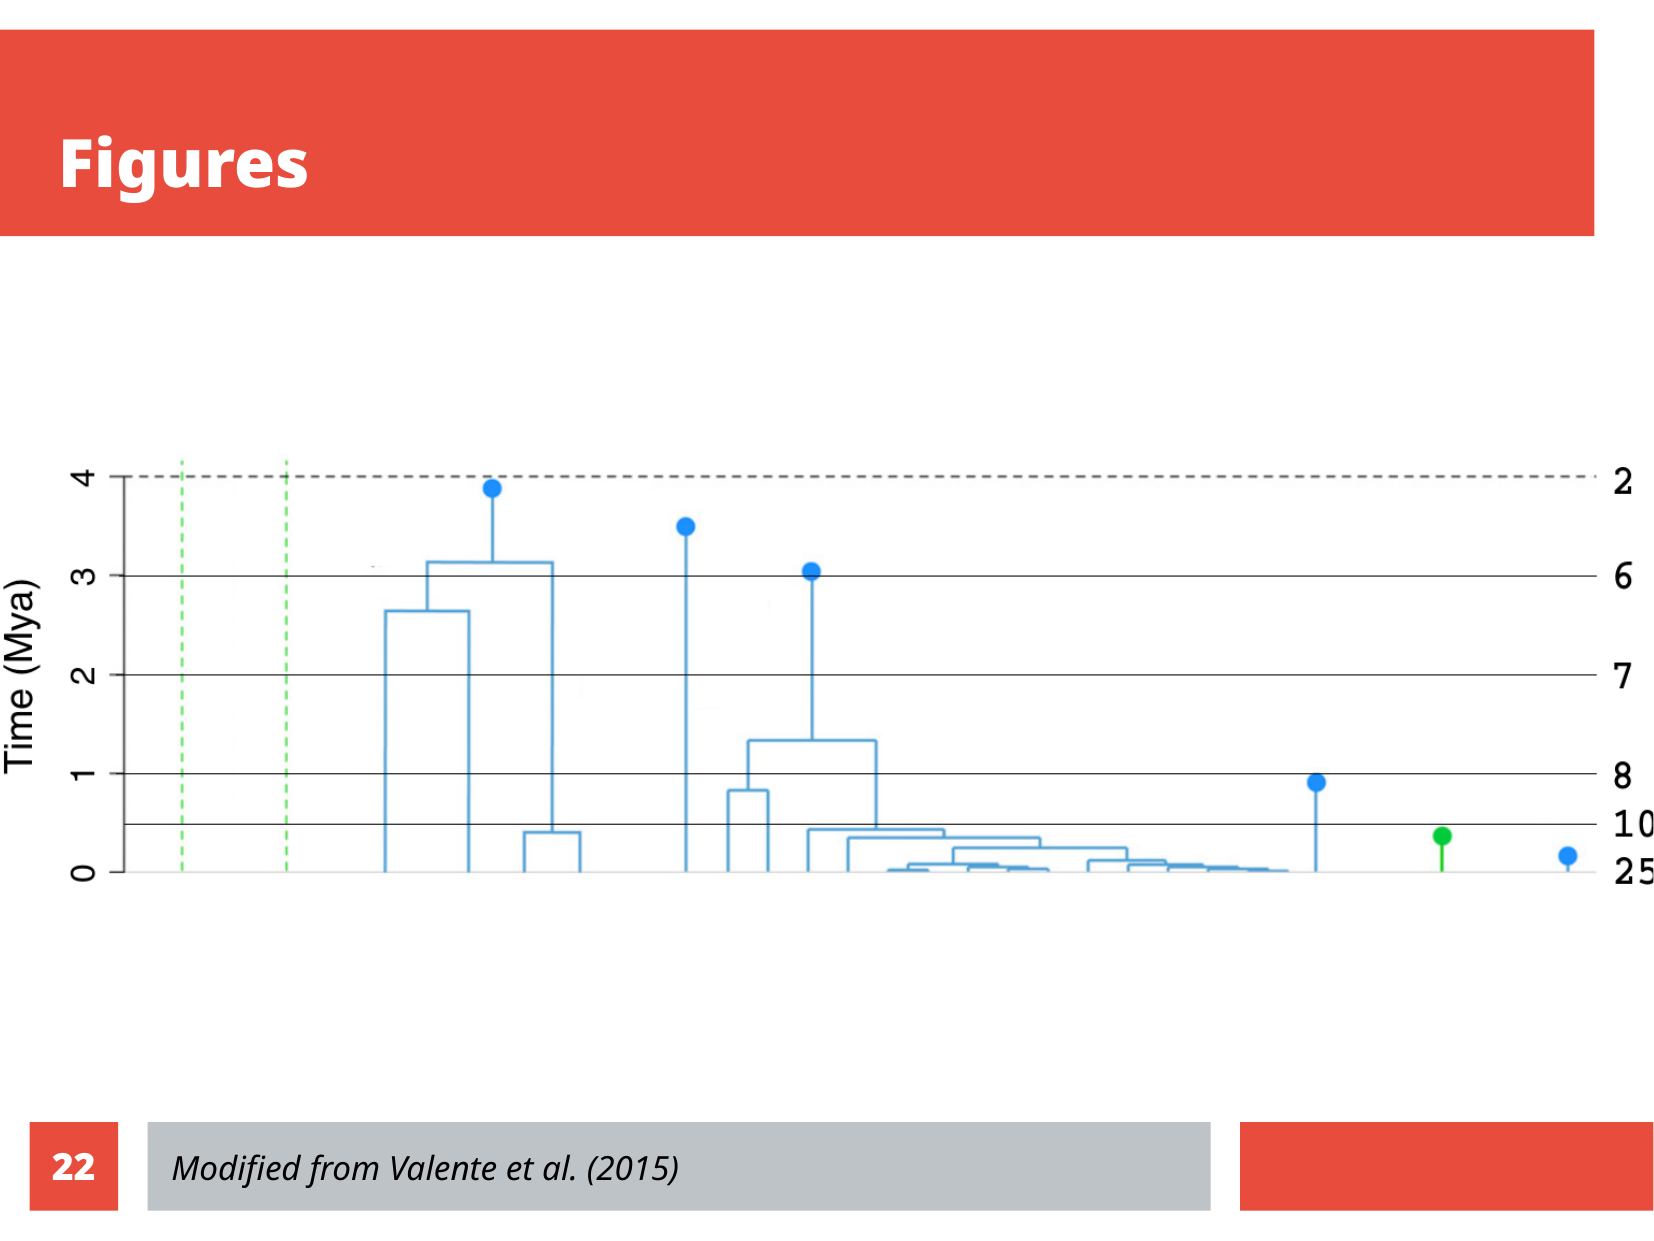

# Figures
22
Modified from Valente et al. (2015)